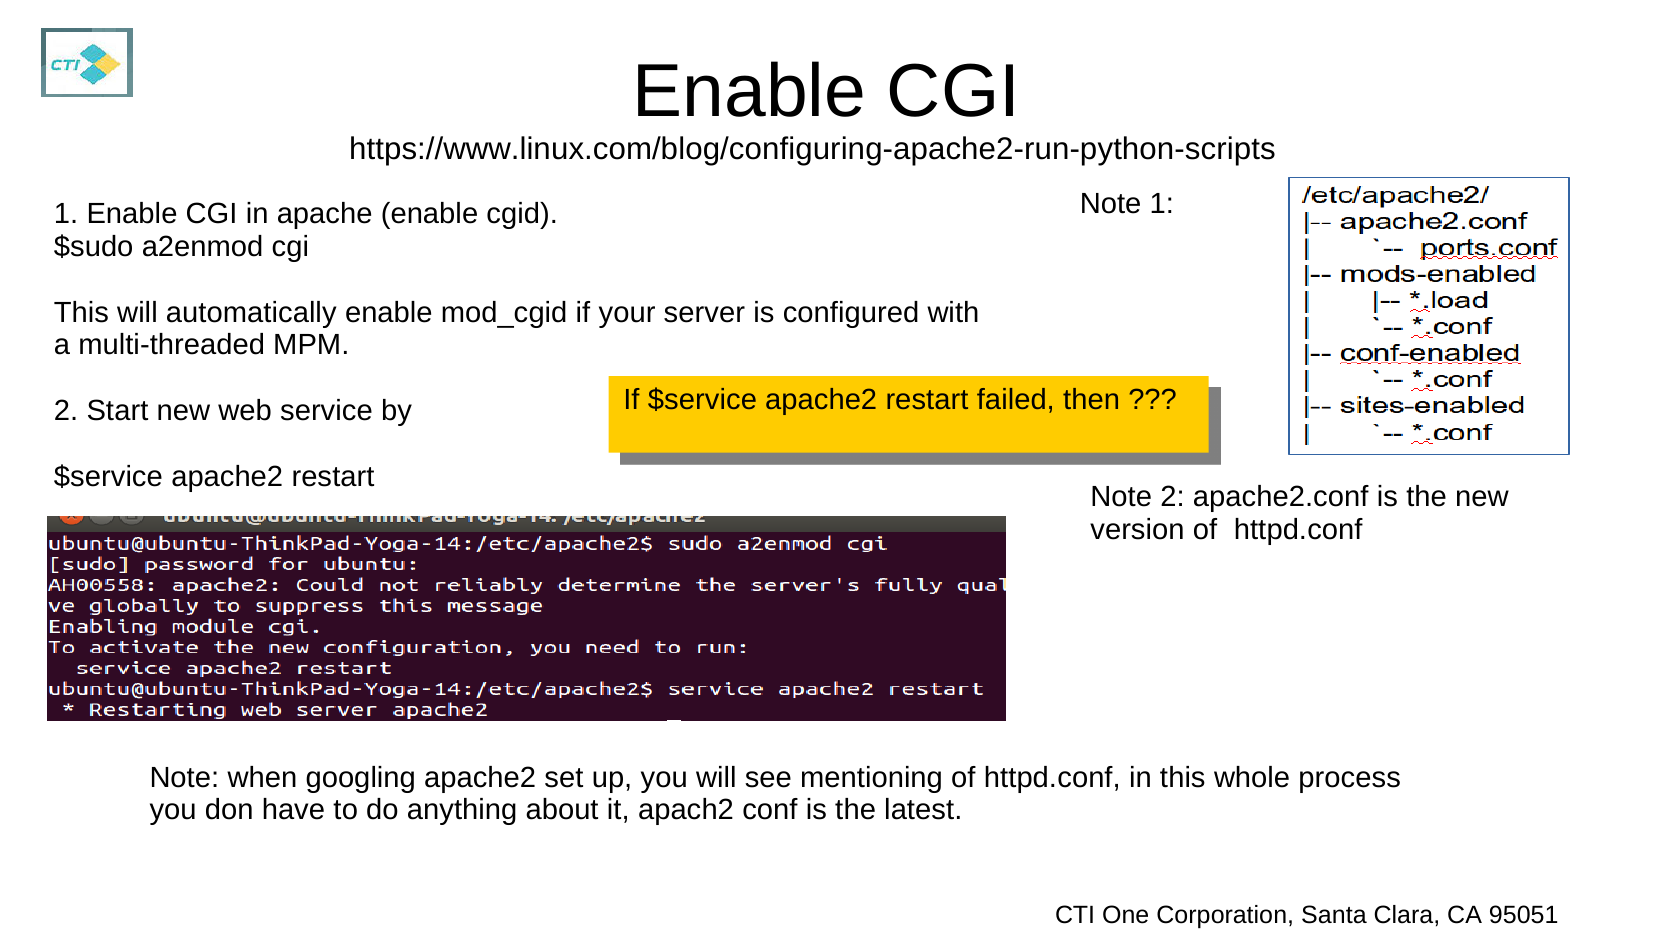

# Enable CGI
https://www.linux.com/blog/configuring-apache2-run-python-scripts
Note 1:
1. Enable CGI in apache (enable cgid).
$sudo a2enmod cgi
This will automatically enable mod_cgid if your server is configured with a multi-threaded MPM.
2. Start new web service by
$service apache2 restart
If $service apache2 restart failed, then ???
Note 2: apache2.conf is the new version of httpd.conf
Note: when googling apache2 set up, you will see mentioning of httpd.conf, in this whole process you don have to do anything about it, apach2 conf is the latest.
CTI One Corporation, Santa Clara, CA 95051